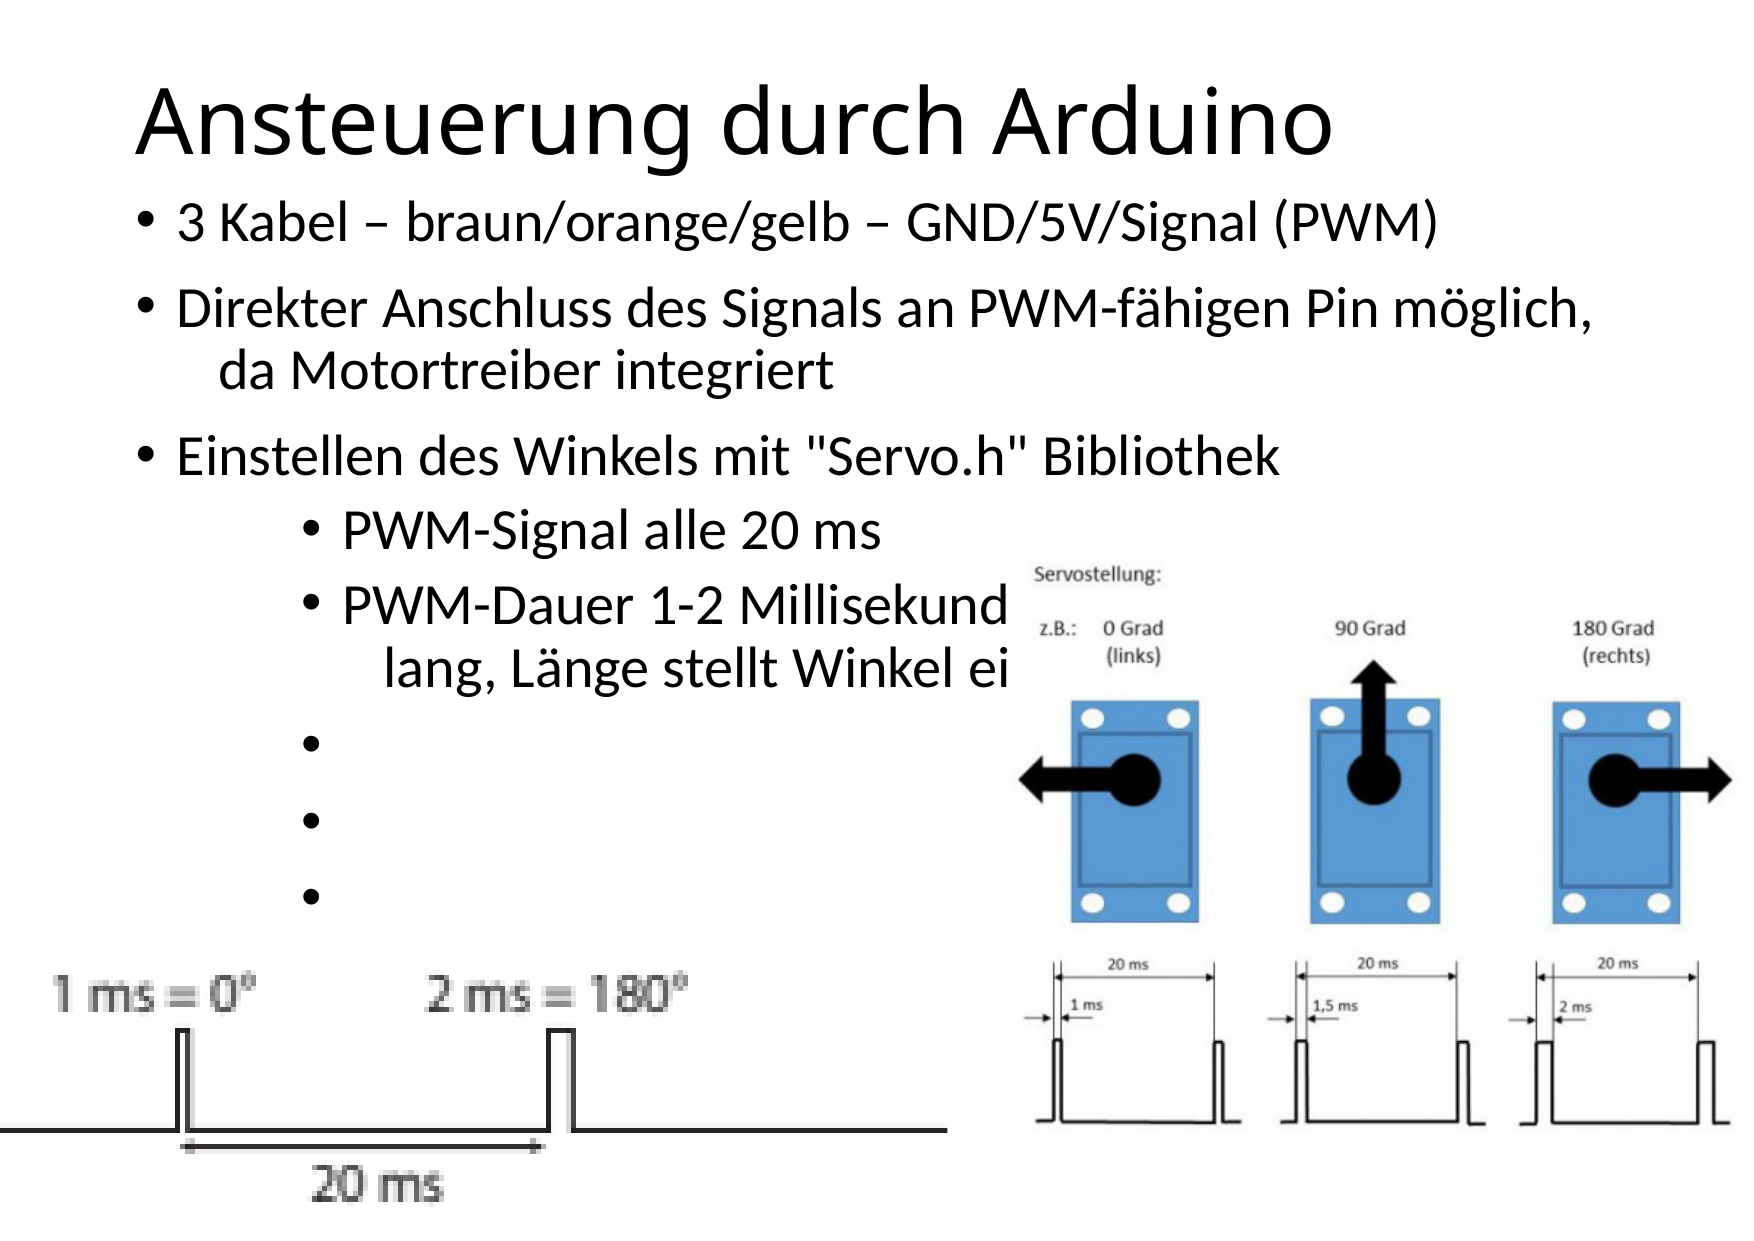

# Ansteuerung durch Arduino
3 Kabel – braun/orange/gelb – GND/5V/Signal (PWM)
Direkter Anschluss des Signals an PWM-fähigen Pin möglich, da Motortreiber integriert
Einstellen des Winkels mit "Servo.h" Bibliothek
PWM-Signal alle 20 ms
PWM-Dauer 1-2 Millisekunden
lang, Länge stellt Winkel ein